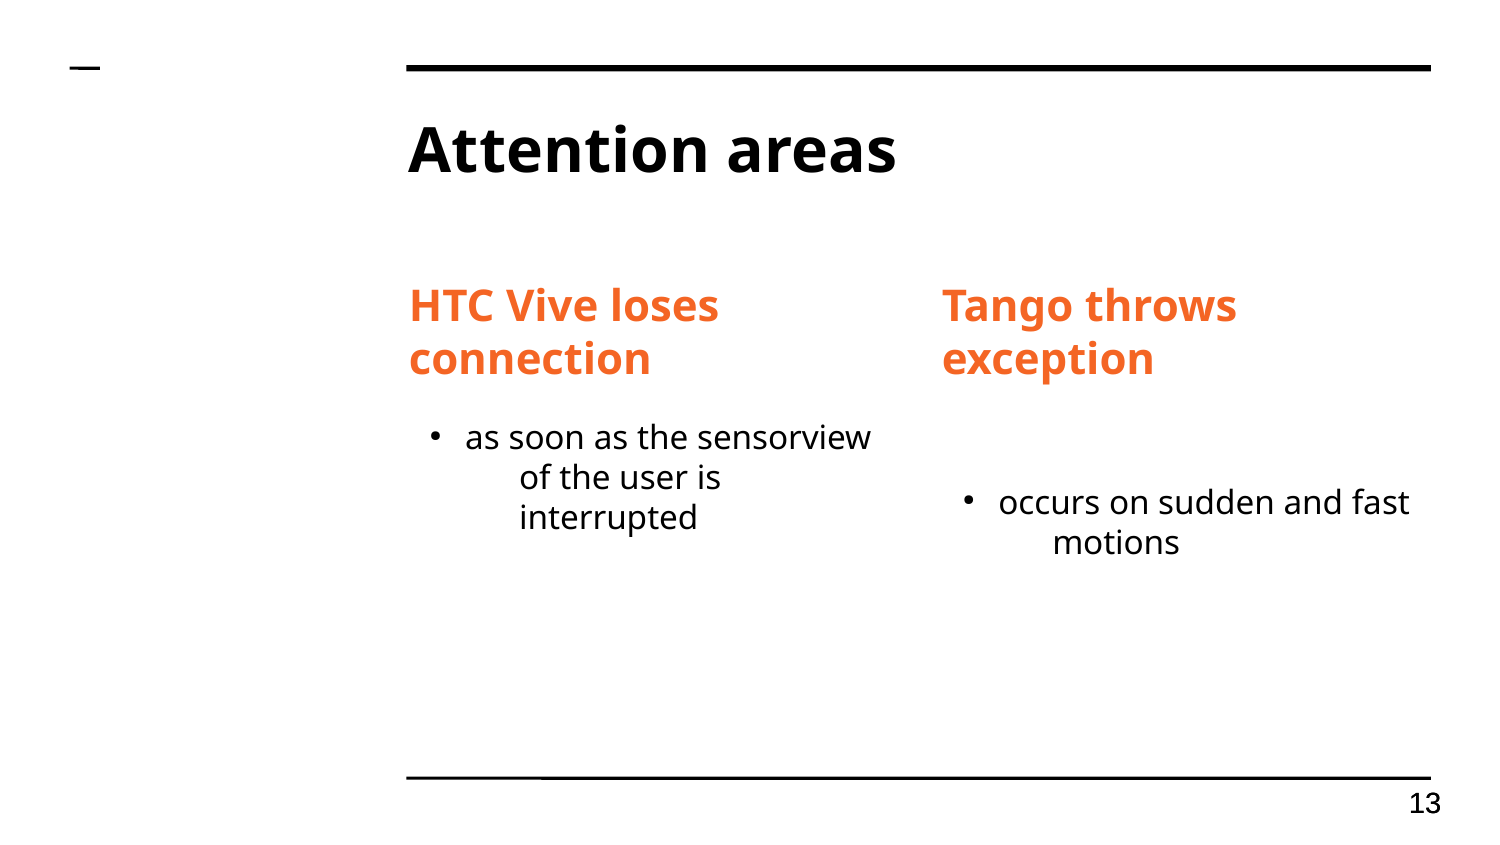

# Attention areas
HTC Vive loses connection
as soon as the sensorview of the user is interrupted
Tango throws exception
occurs on sudden and fast motions
13